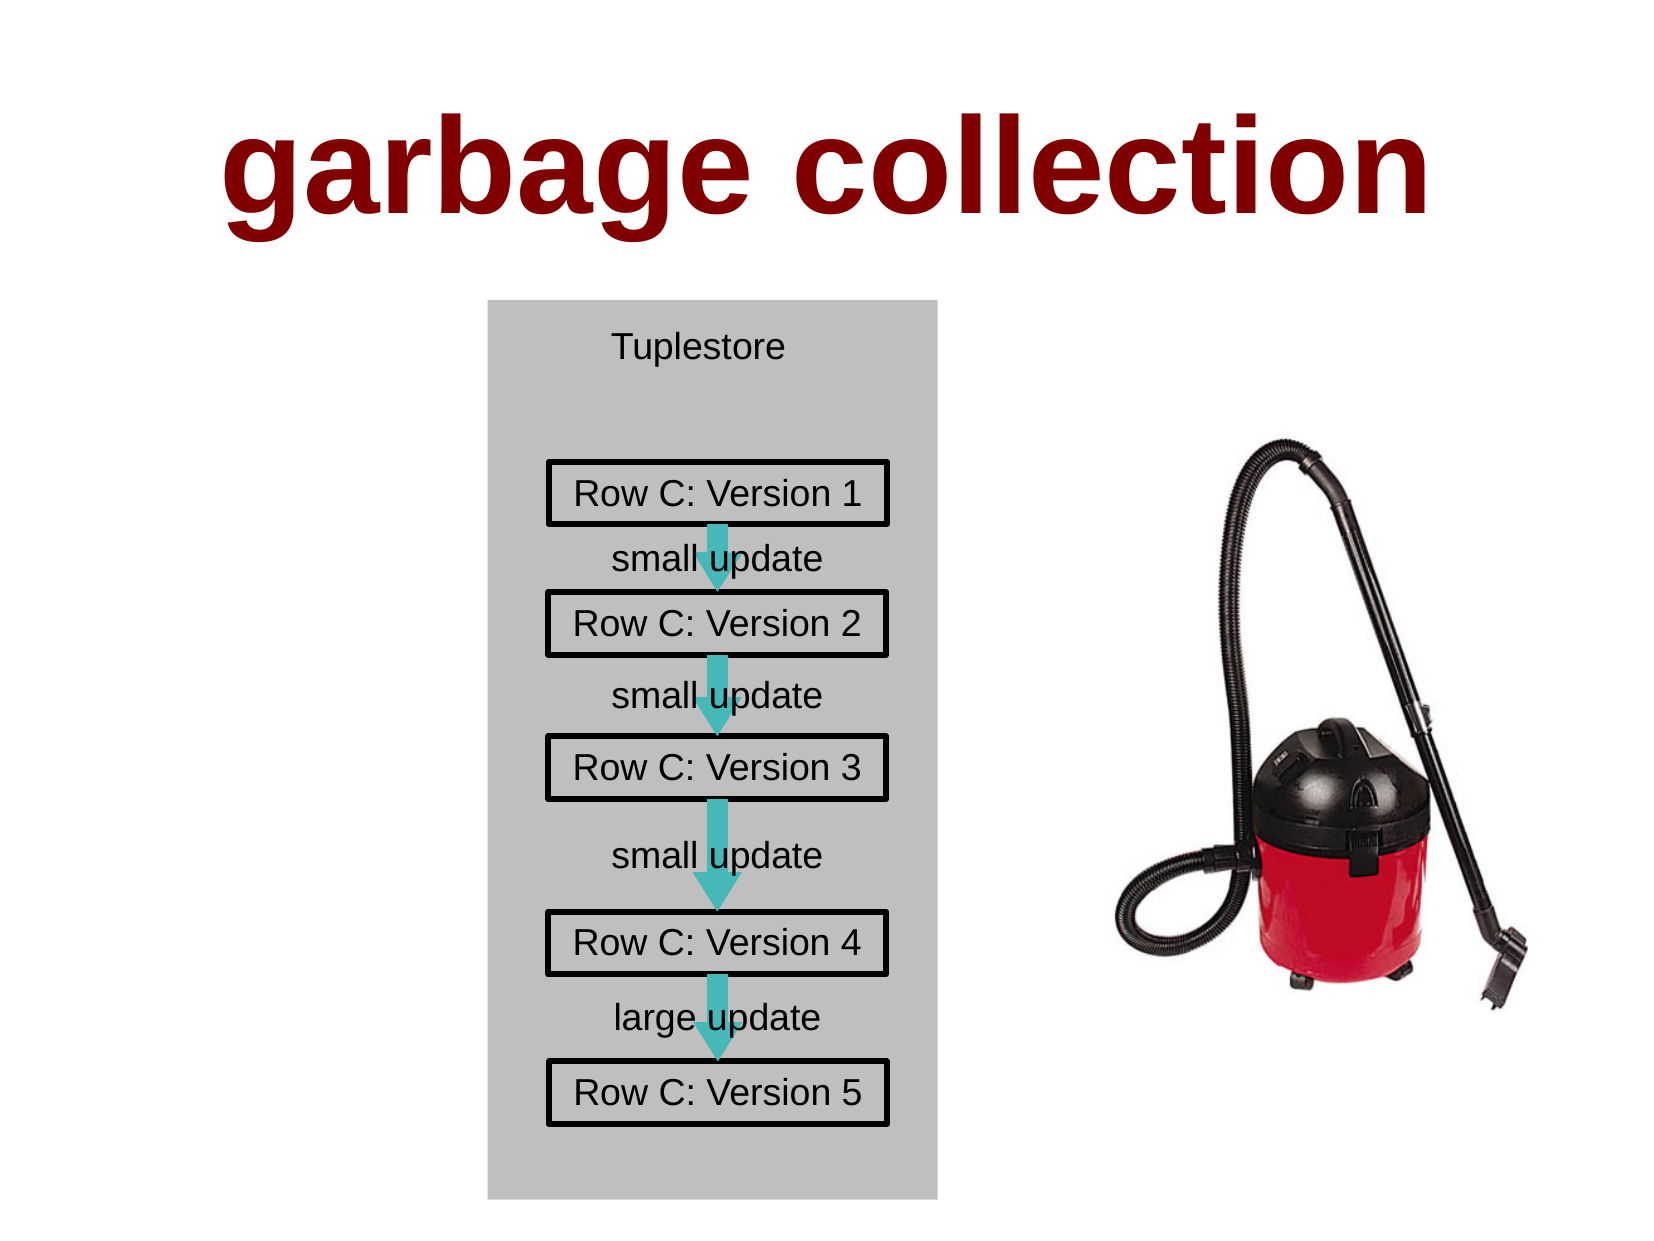

# garbage collection
Tuplestore
Row C: Version 1
Row C: Version 2
Row C: Version 3
Row C: Version 4
Row C: Version 5